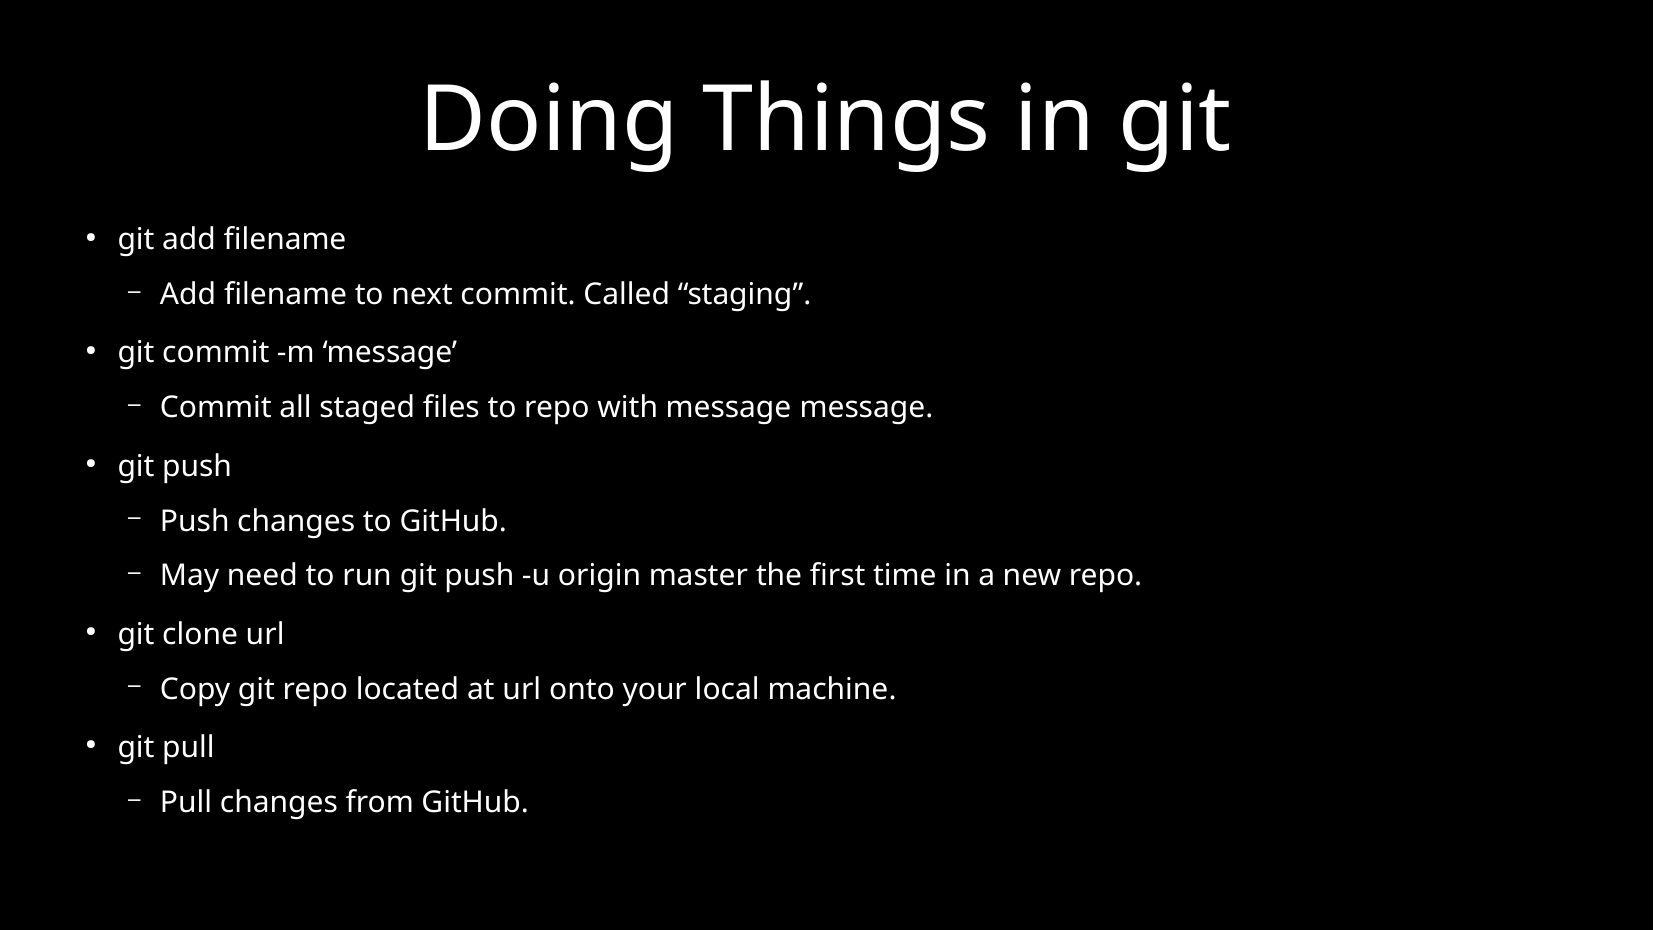

# Doing Things in git
git add filename
Add filename to next commit. Called “staging”.
git commit -m ‘message’
Commit all staged files to repo with message message.
git push
Push changes to GitHub.
May need to run git push -u origin master the first time in a new repo.
git clone url
Copy git repo located at url onto your local machine.
git pull
Pull changes from GitHub.